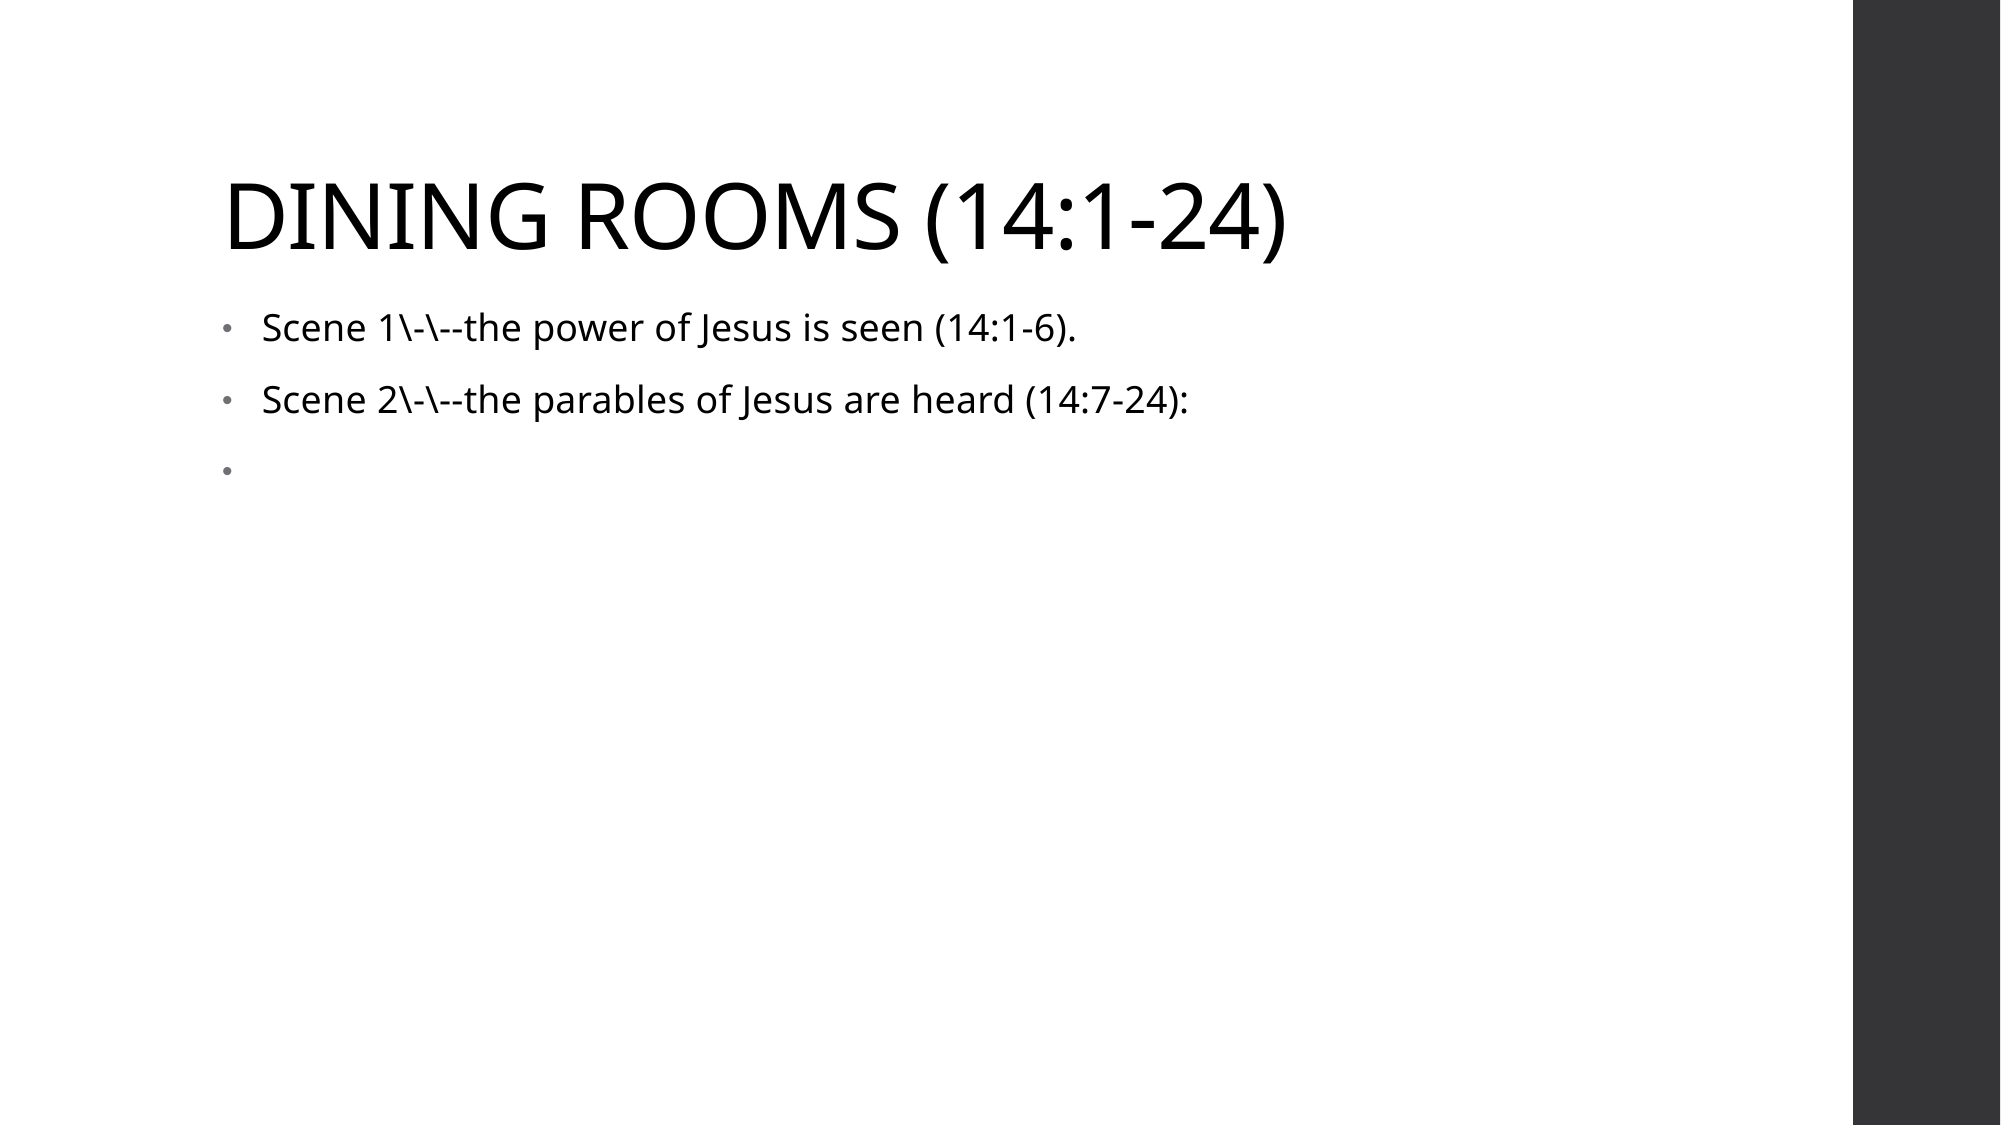

# DINING ROOMS (14:1-24)
 Scene 1\-\--the power of Jesus is seen (14:1-6).
 Scene 2\-\--the parables of Jesus are heard (14:7-24):